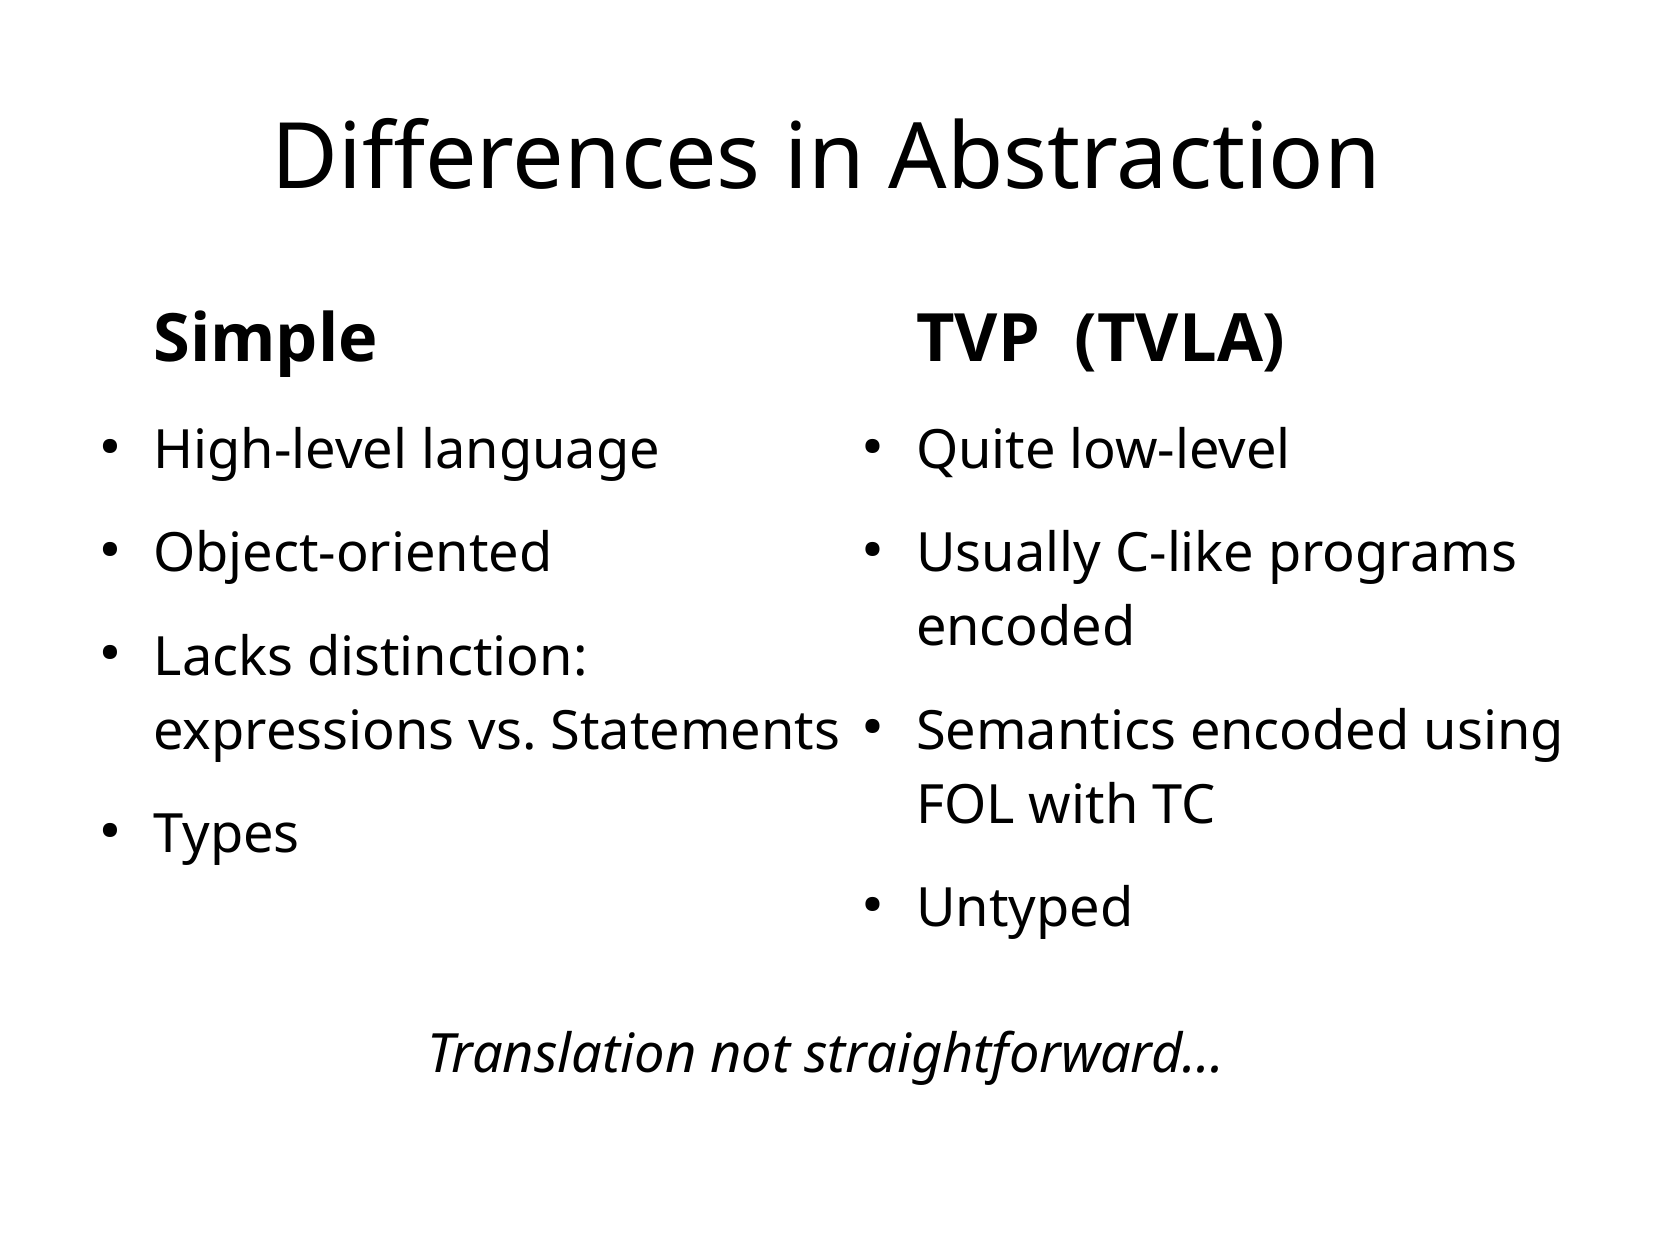

# Differences in Abstraction
Simple
High-level language
Object-oriented
Lacks distinction:
expressions vs. Statements
Types
TVP (TVLA)
Quite low-level
Usually C-like programs encoded
Semantics encoded using FOL with TC
Untyped
Translation not straightforward...